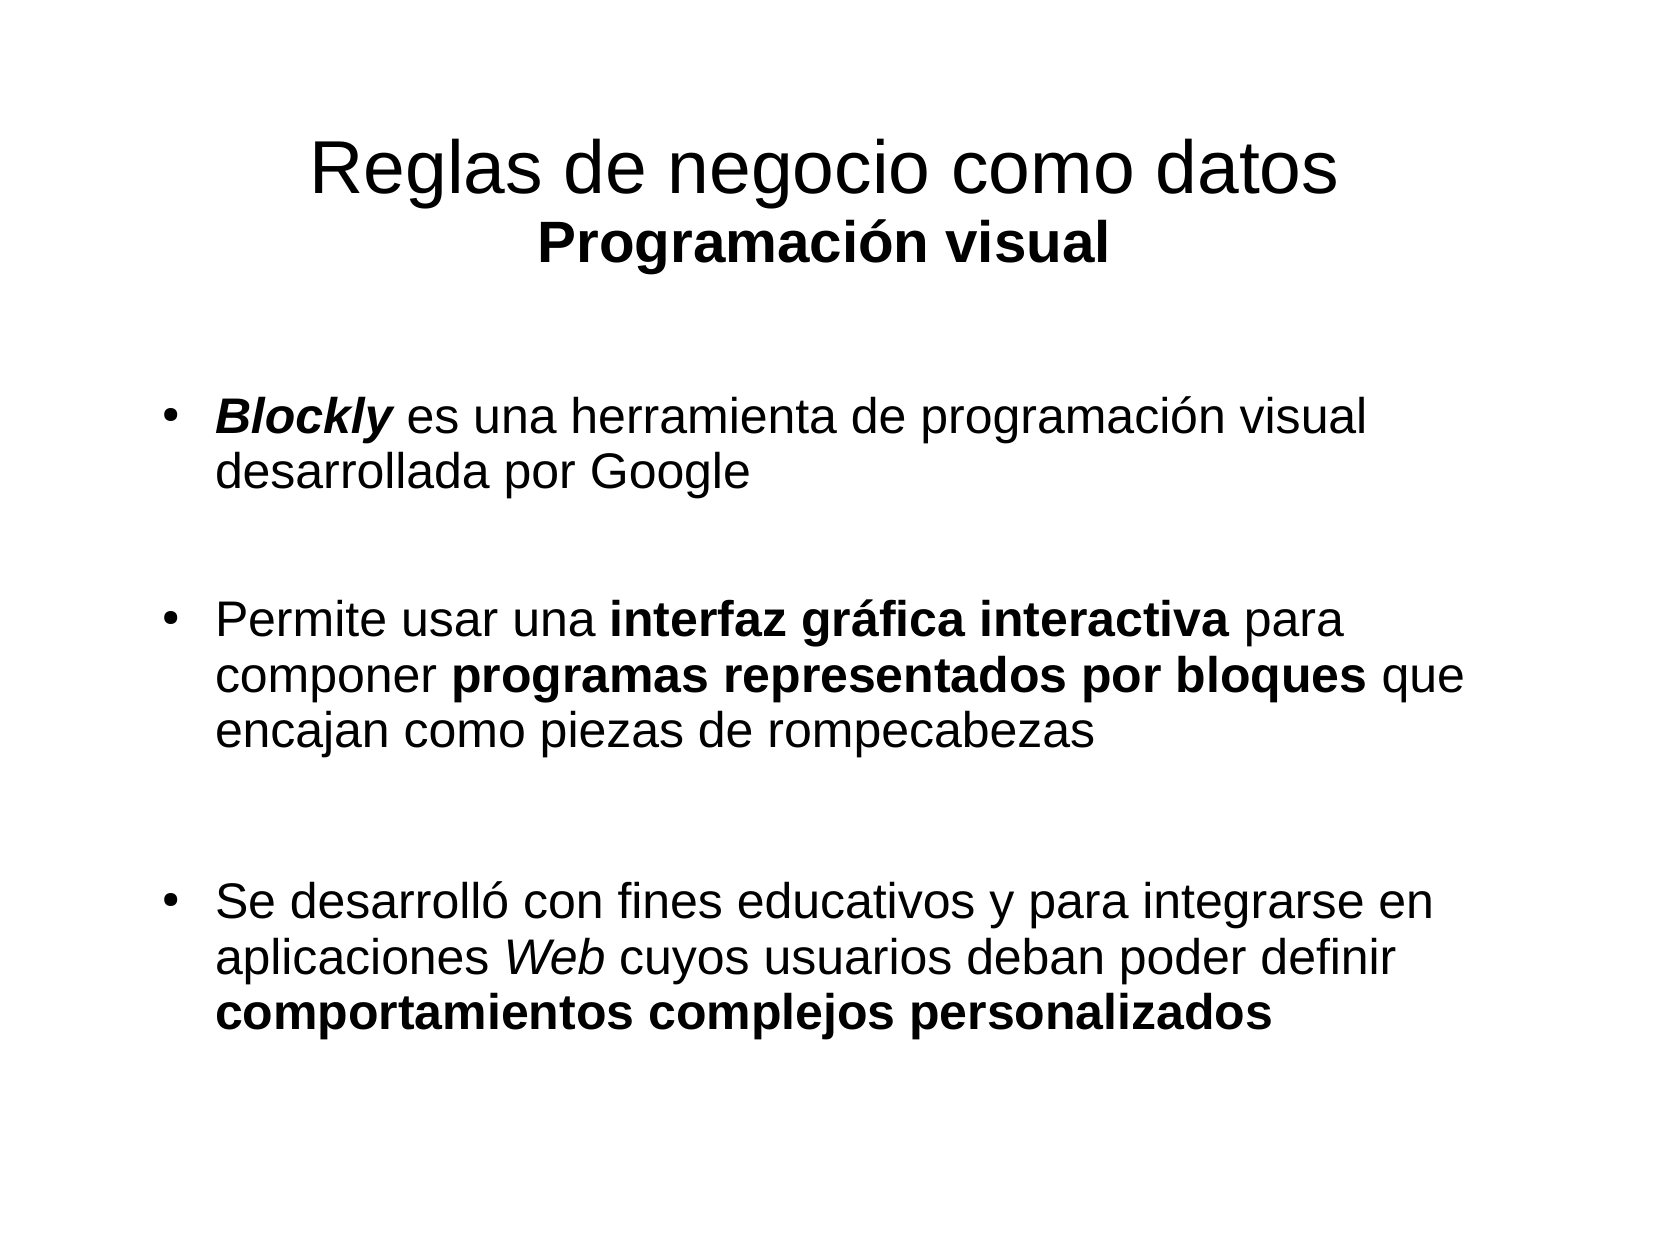

# Reglas de negocio como datos Programación visual
Blockly es una herramienta de programación visual desarrollada por Google
Permite usar una interfaz gráfica interactiva para componer programas representados por bloques que encajan como piezas de rompecabezas
Se desarrolló con fines educativos y para integrarse en aplicaciones Web cuyos usuarios deban poder definir comportamientos complejos personalizados